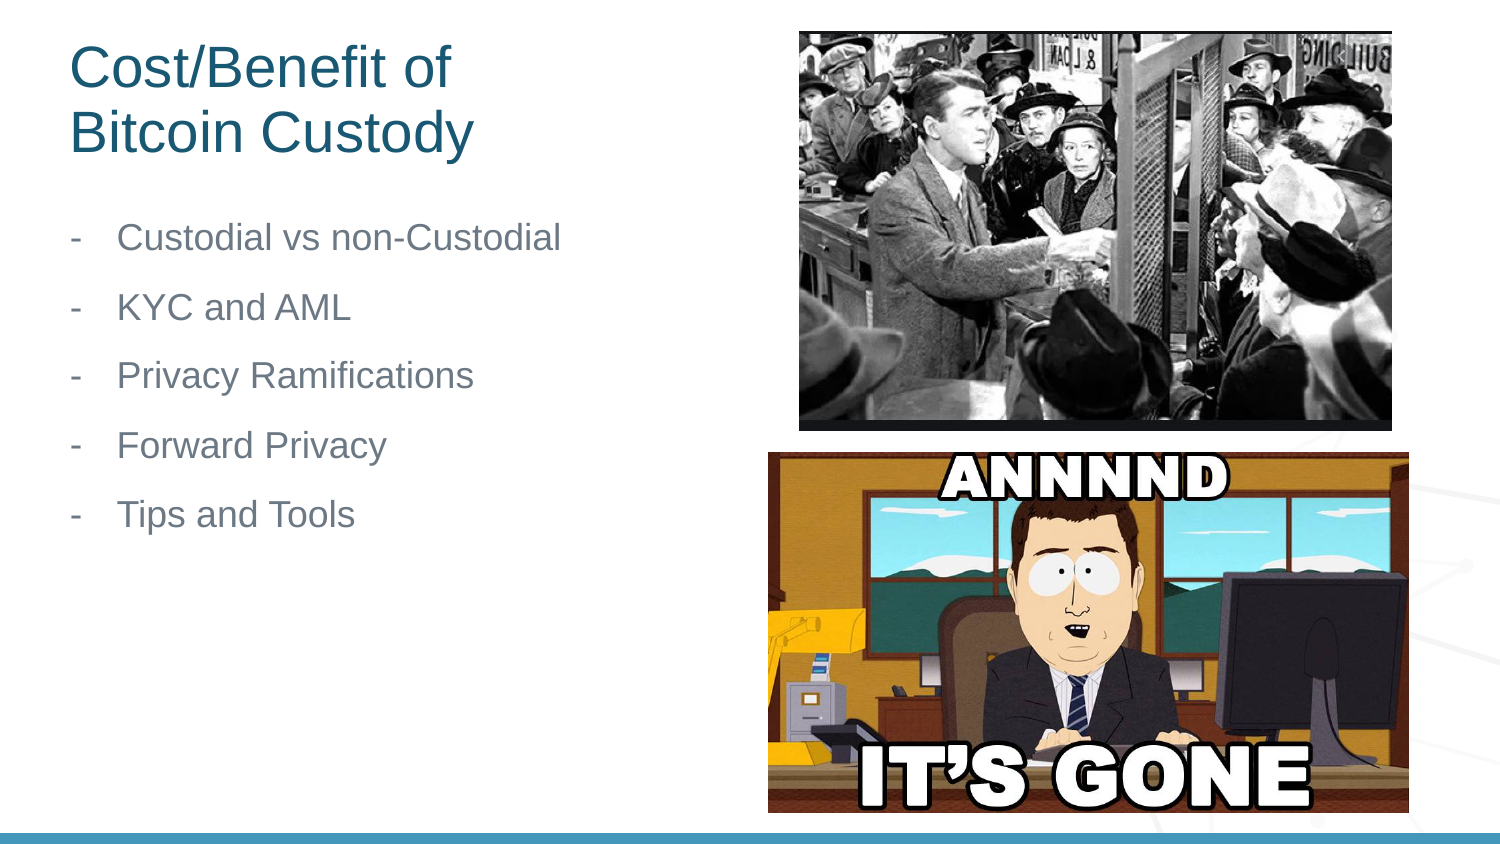

# Cost/Benefit of Bitcoin Custody
Custodial vs non-Custodial
KYC and AML
Privacy Ramifications
Forward Privacy
Tips and Tools